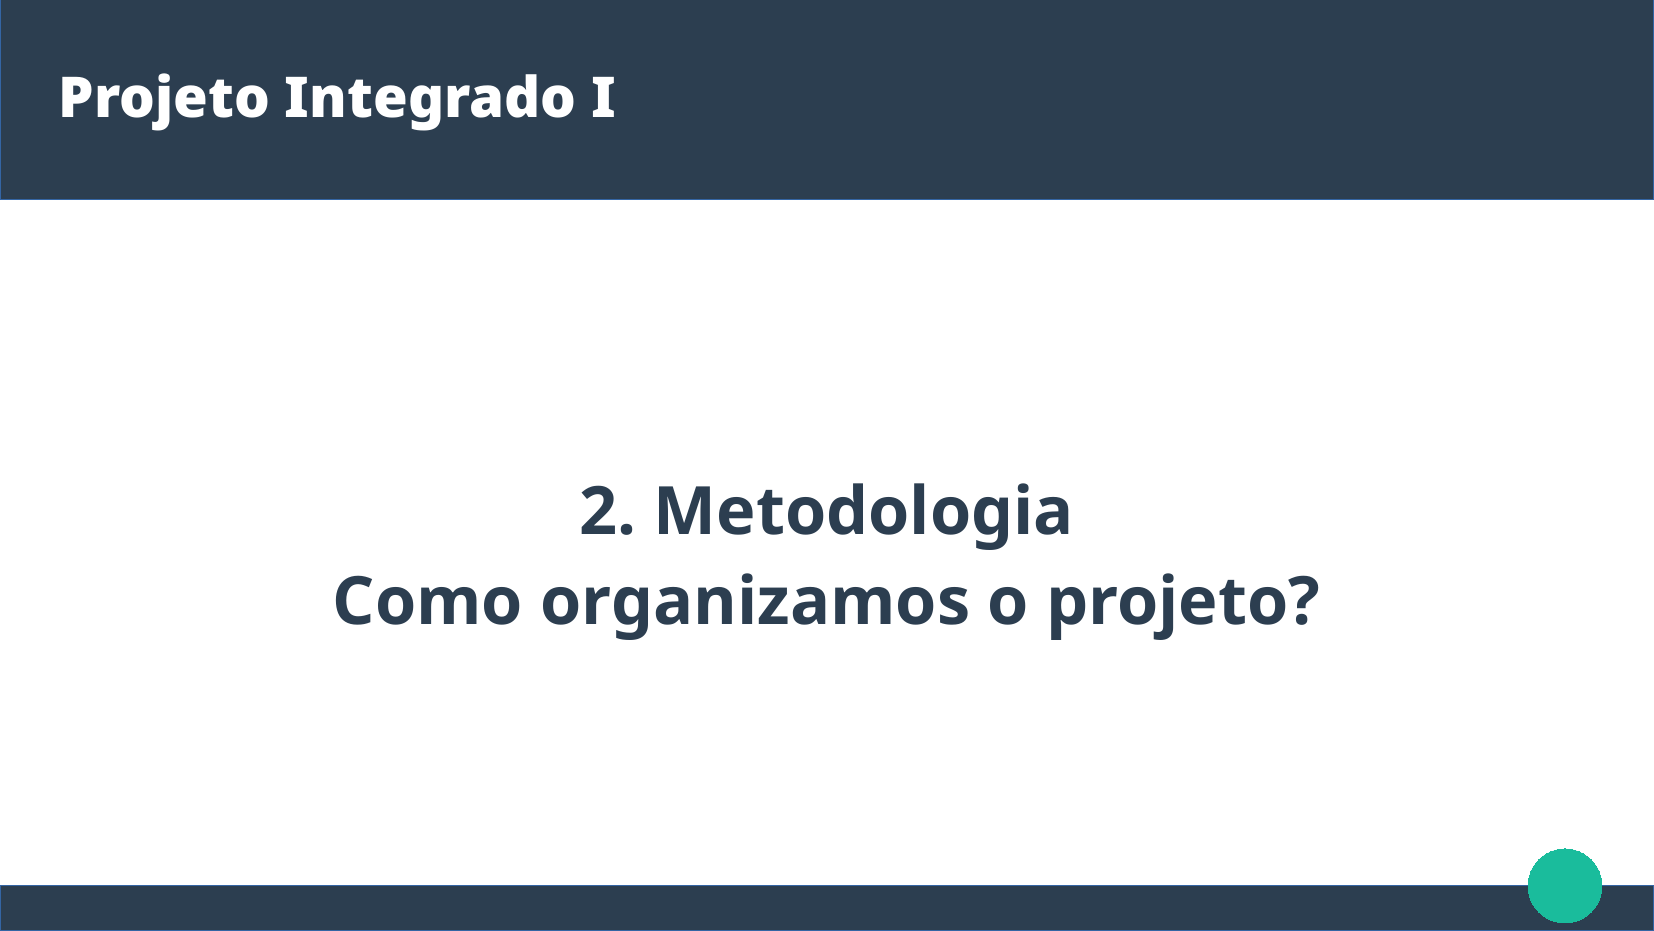

# Projeto Integrado I
2. Metodologia
Como organizamos o projeto?